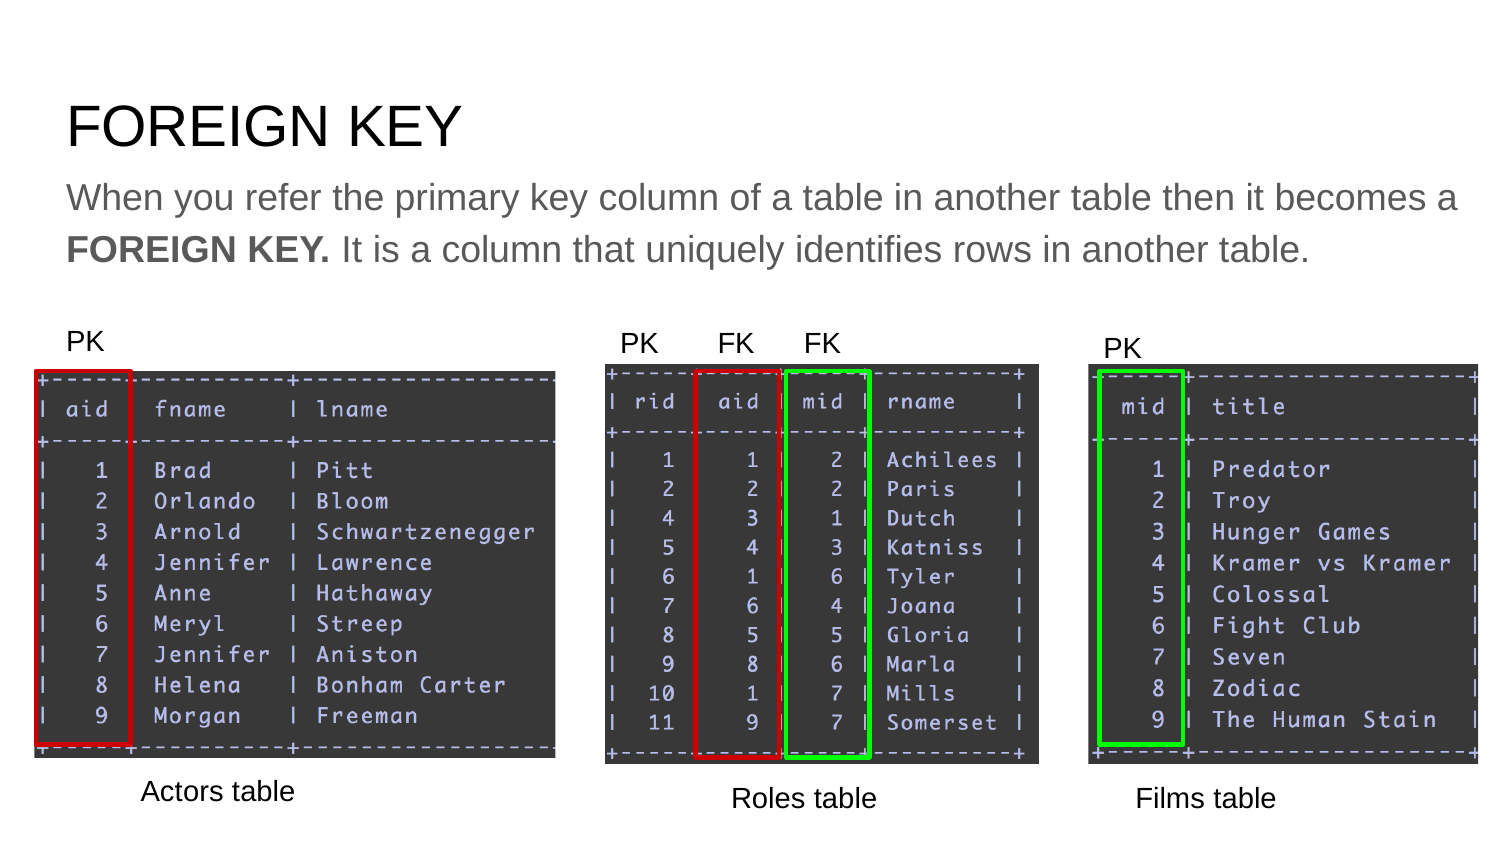

# FOREIGN KEY
When you refer the primary key column of a table in another table then it becomes a FOREIGN KEY. It is a column that uniquely identifies rows in another table.
PK
PK
FK
FK
PK
Actors table
Roles table
Films table